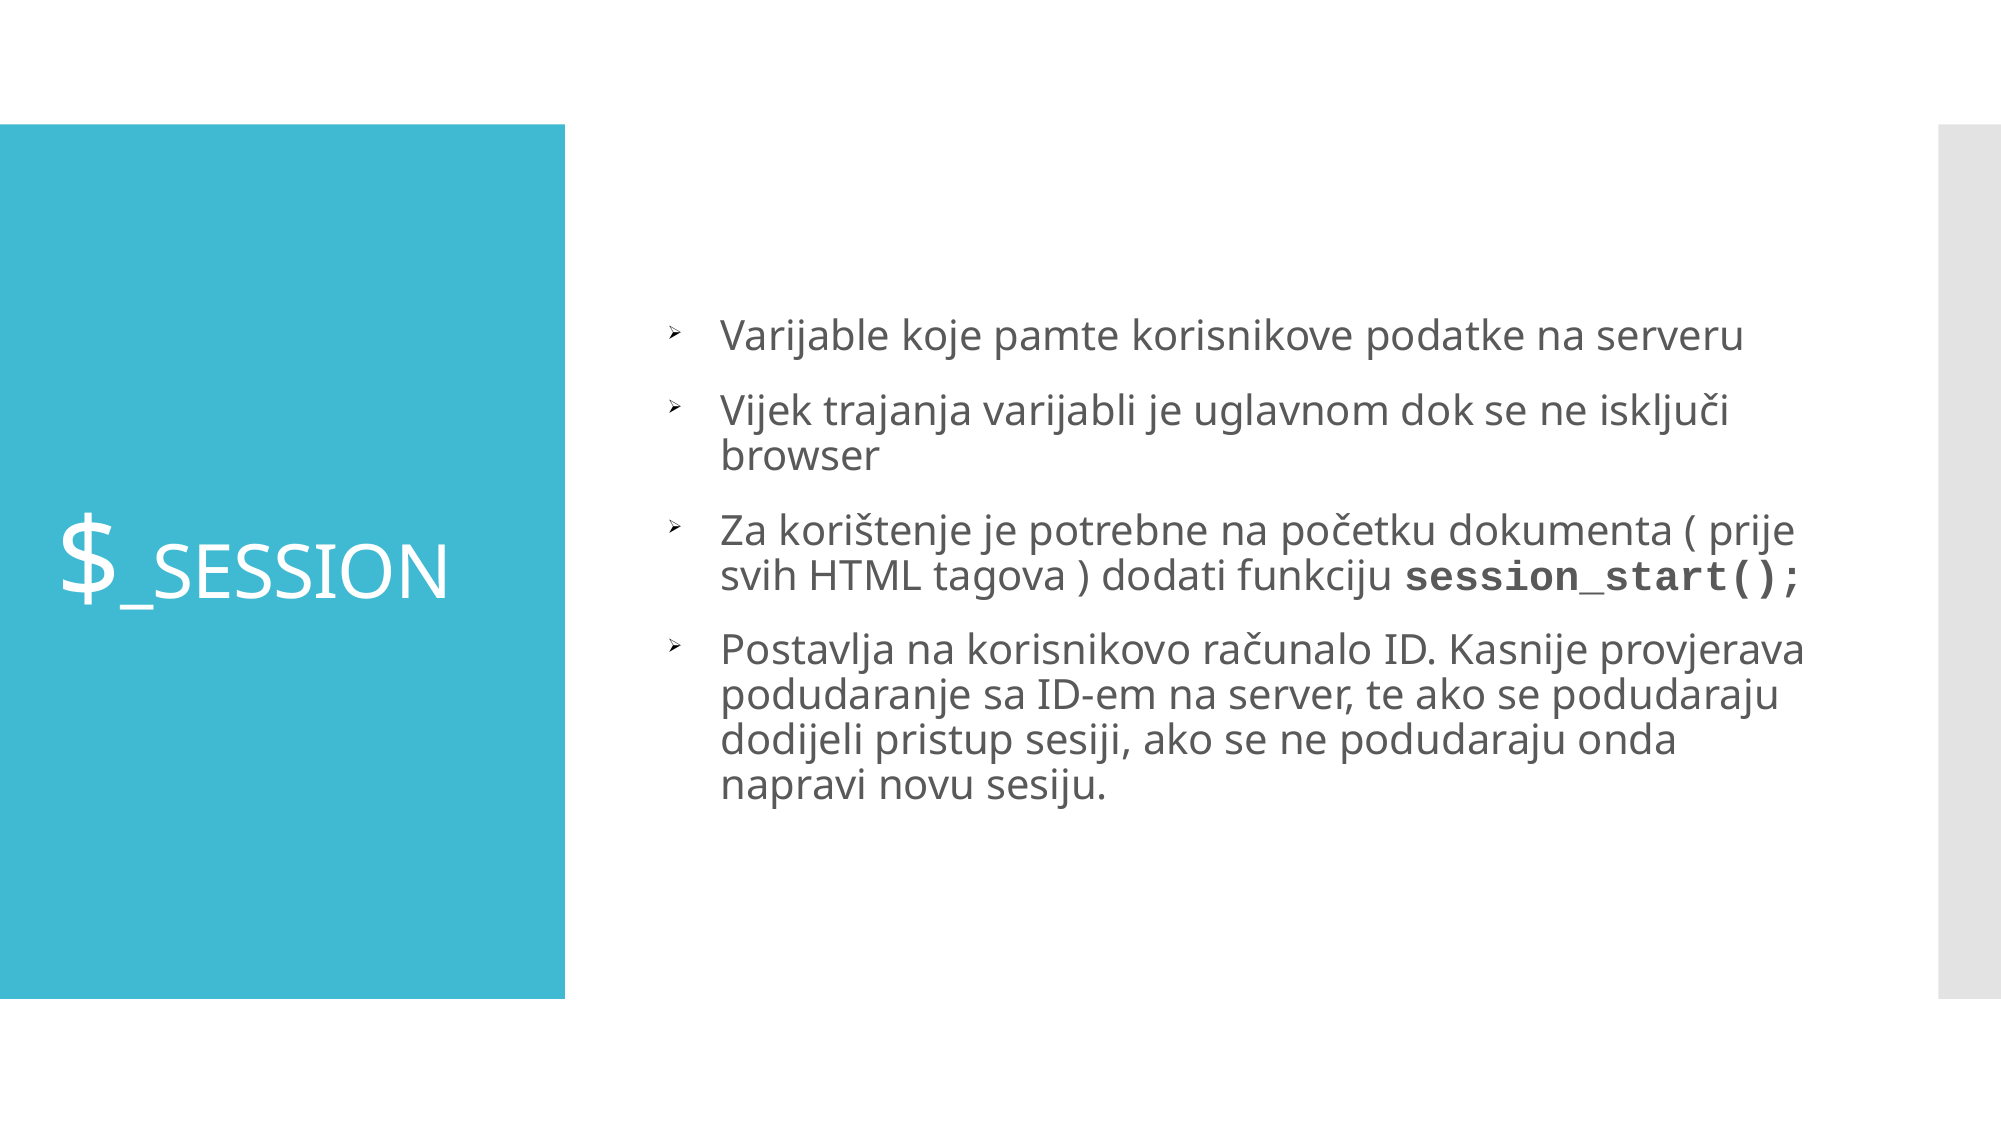

Varijable koje pamte korisnikove podatke na serveru
Vijek trajanja varijabli je uglavnom dok se ne isključi browser
Za korištenje je potrebne na početku dokumenta ( prije svih HTML tagova ) dodati funkciju session_start();
Postavlja na korisnikovo računalo ID. Kasnije provjerava podudaranje sa ID-em na server, te ako se podudaraju dodijeli pristup sesiji, ako se ne podudaraju onda napravi novu sesiju.
# $_SESSION